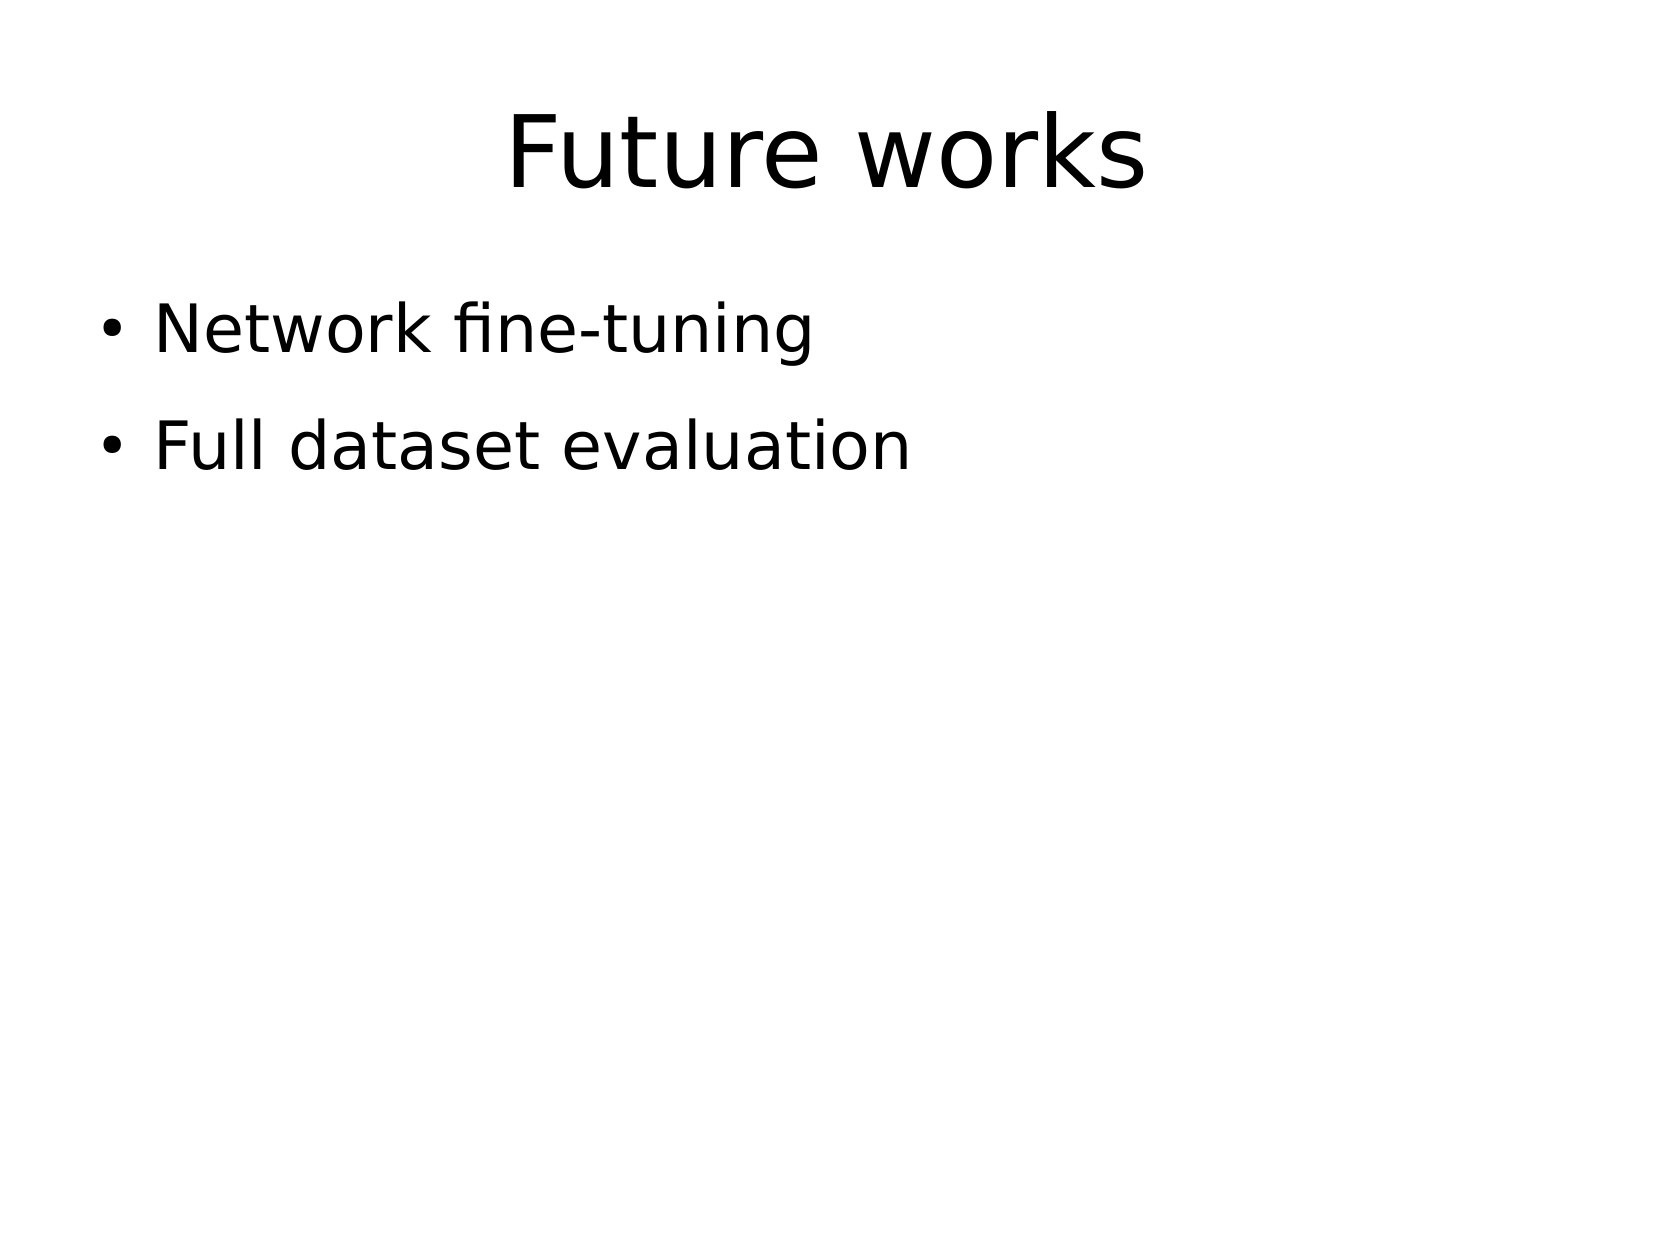

# Future works
Network fine-tuning
Full dataset evaluation